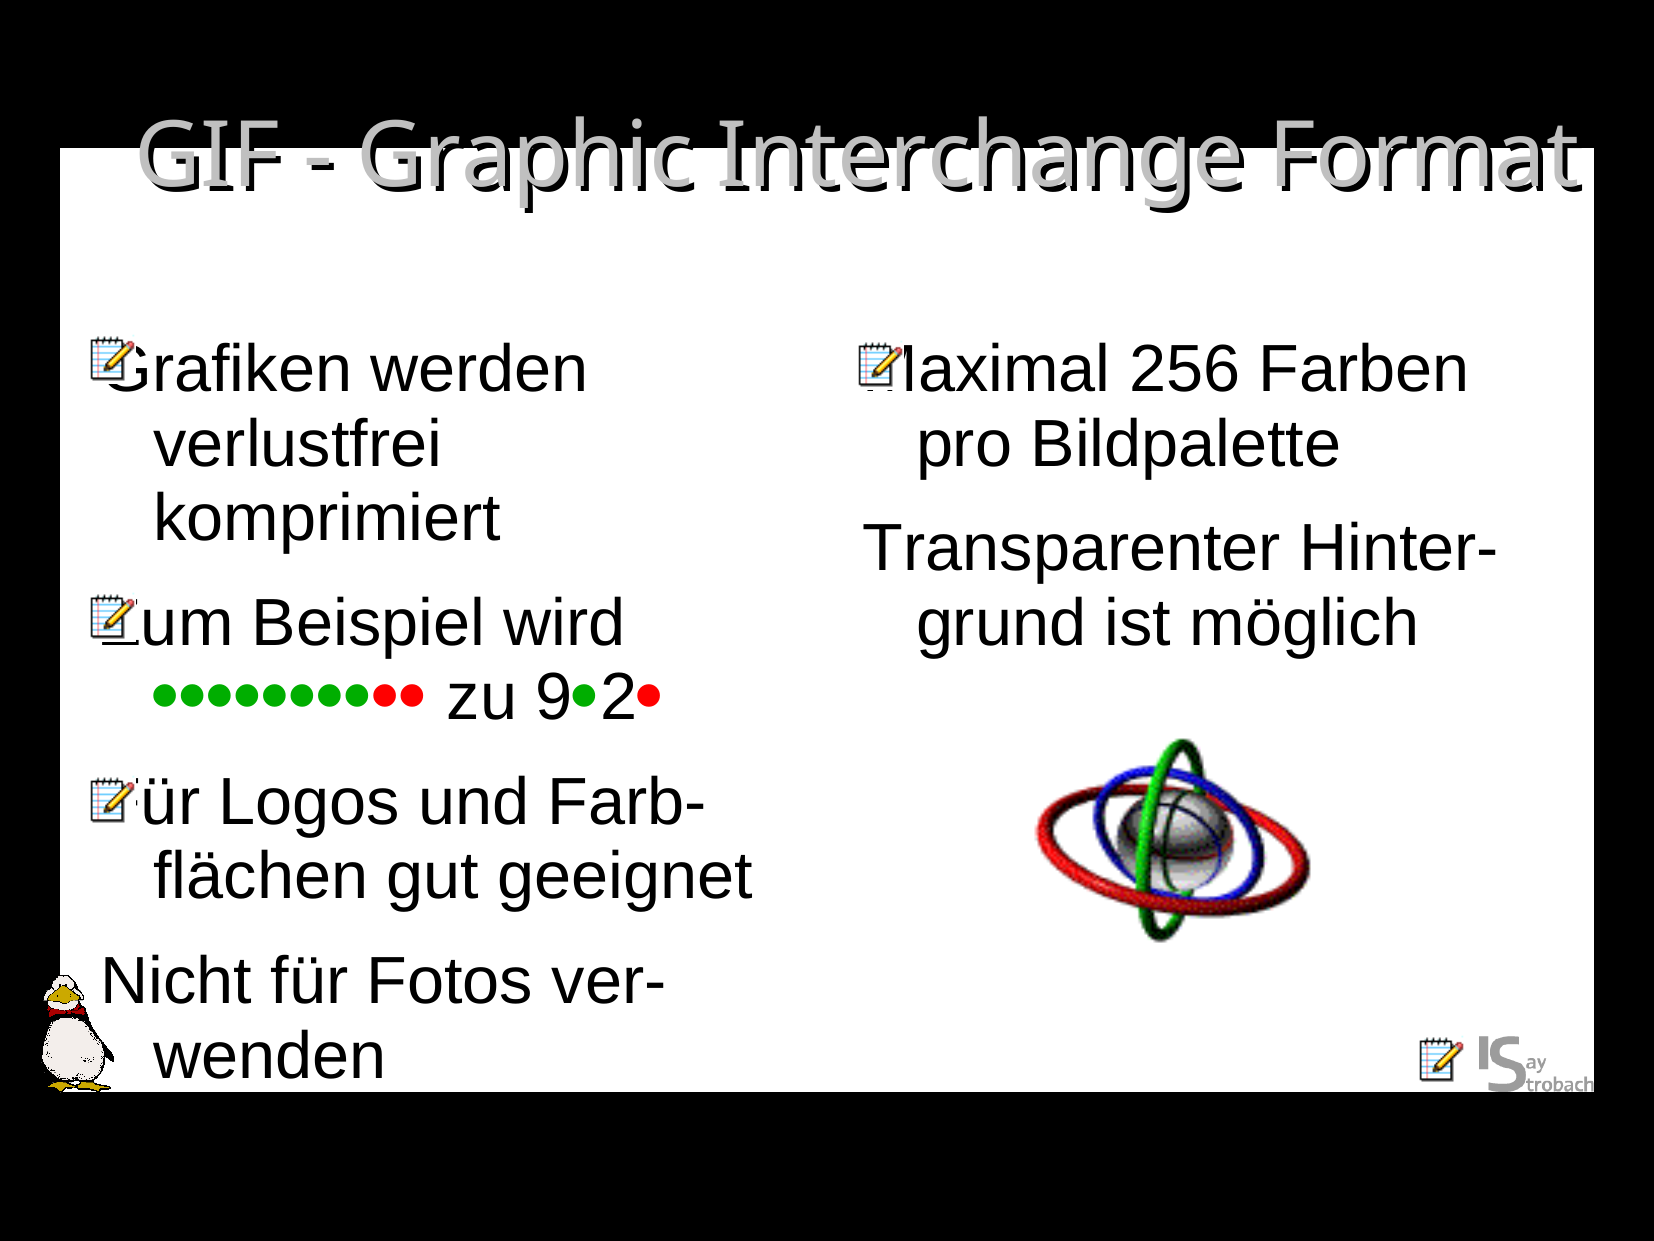

# GIF - Graphic Interchange Format
Grafiken werden verlustfrei komprimiert
Zum Beispiel wird
 zu 92
Für Logos und Farb-flächen gut geeignet
Nicht für Fotos ver-wenden
Maximal 256 Farben pro Bildpalette
Transparenter Hinter-grund ist möglich